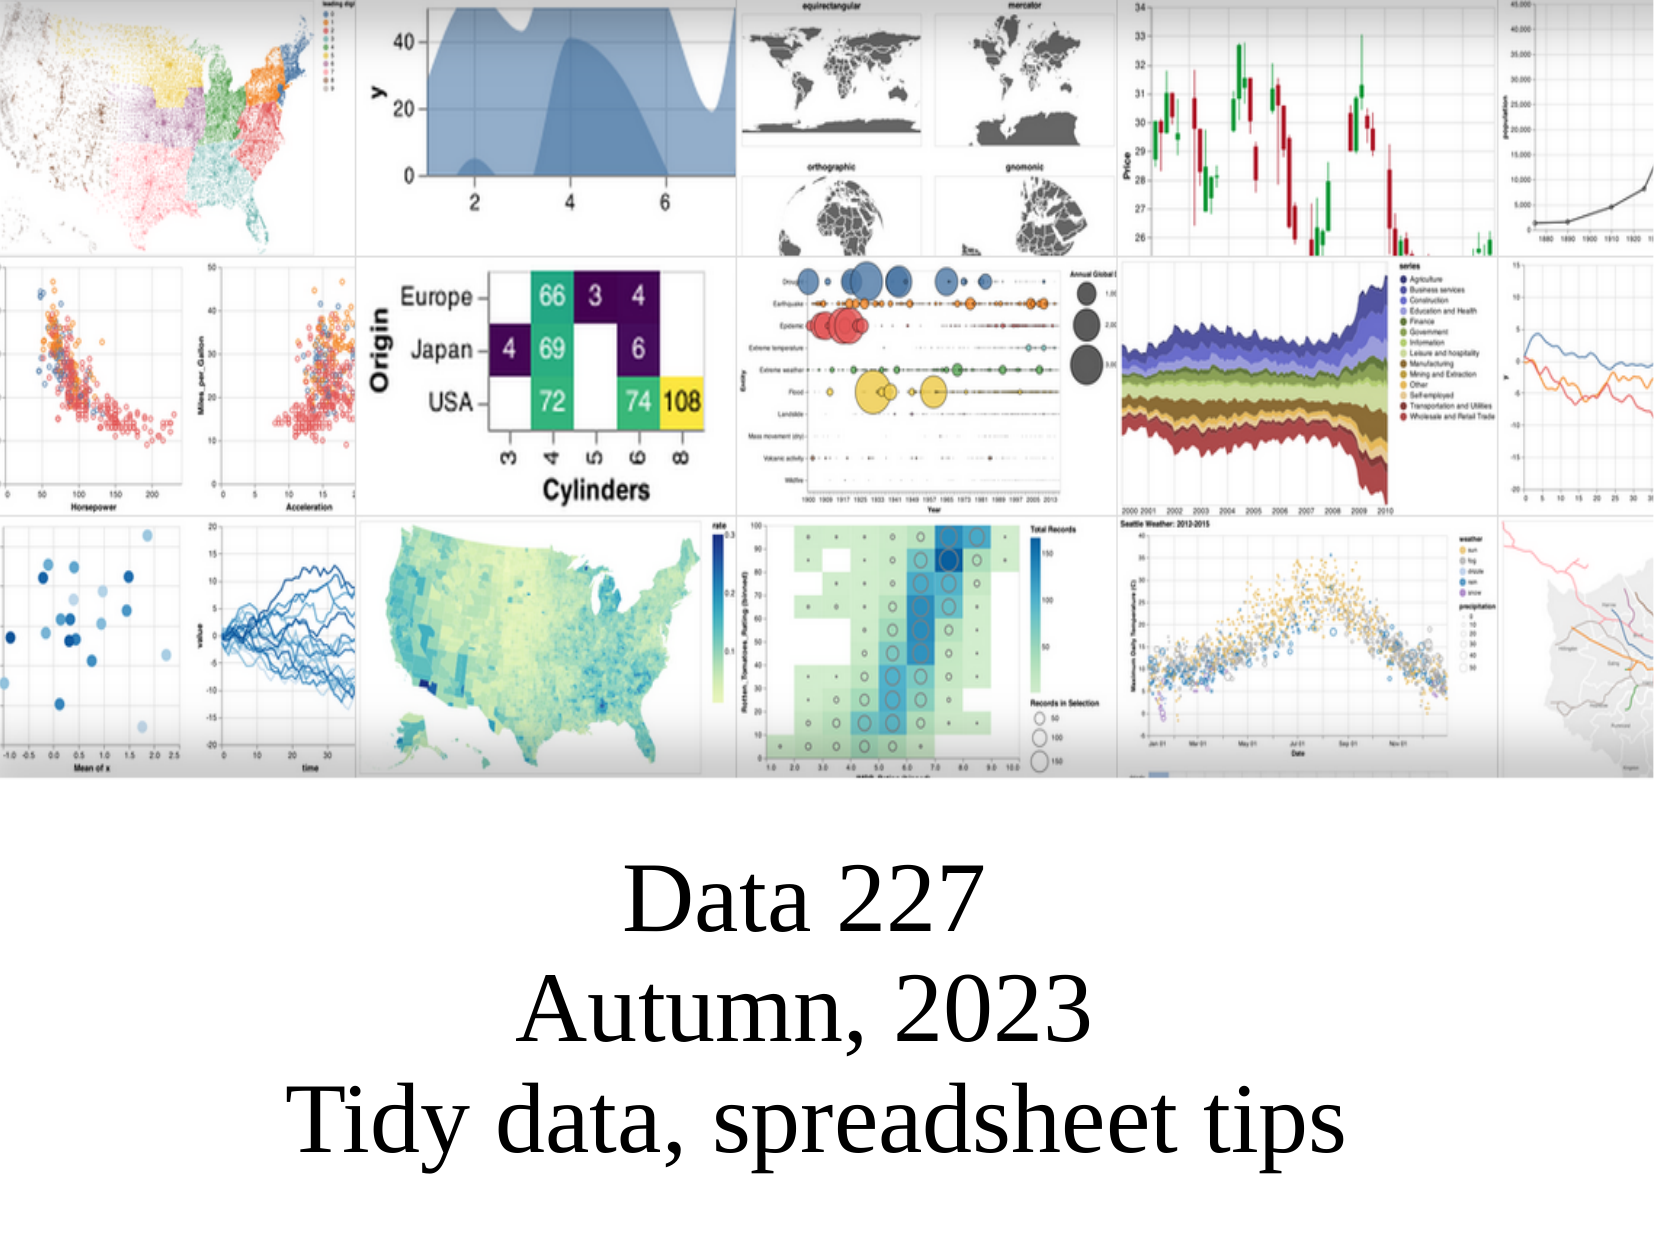

#
Data 227
Autumn, 2023
 Tidy data, spreadsheet tips